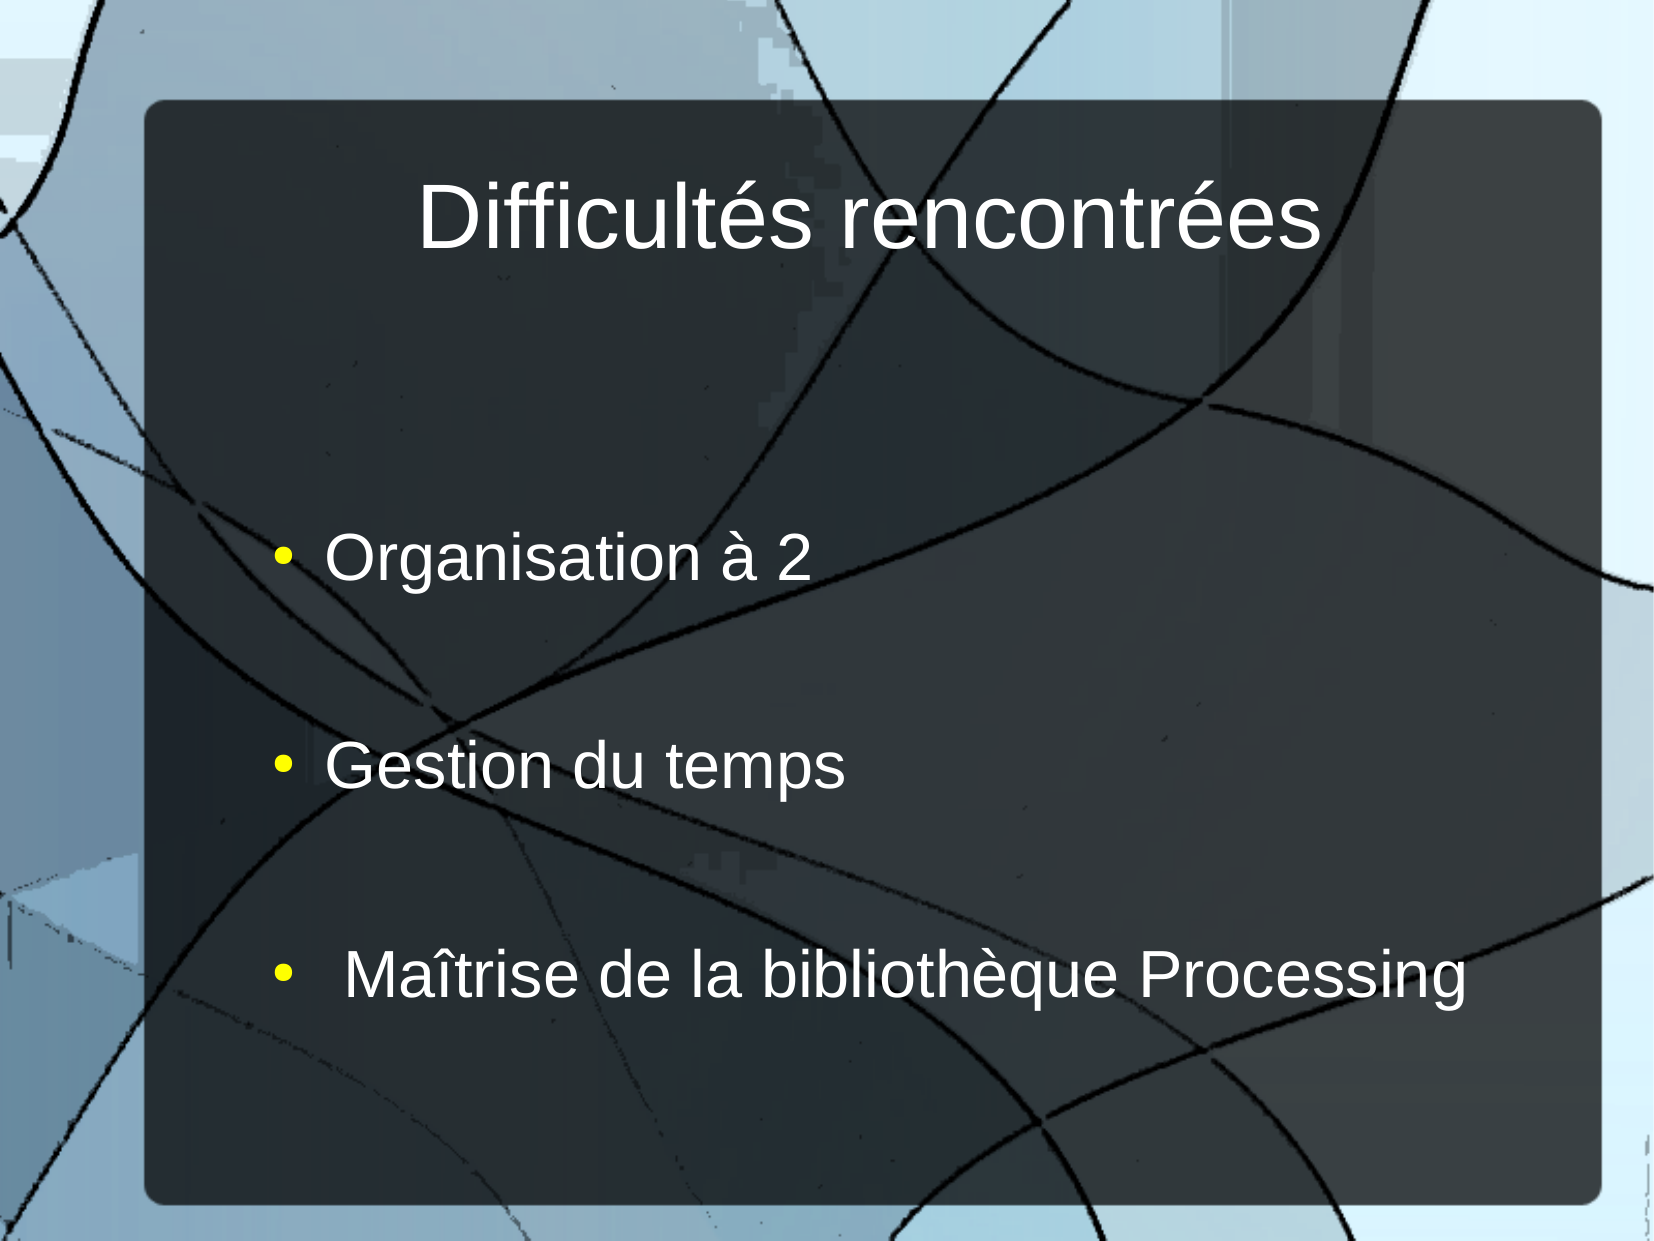

# Difficultés rencontrées
Organisation à 2
Gestion du temps
 Maîtrise de la bibliothèque Processing